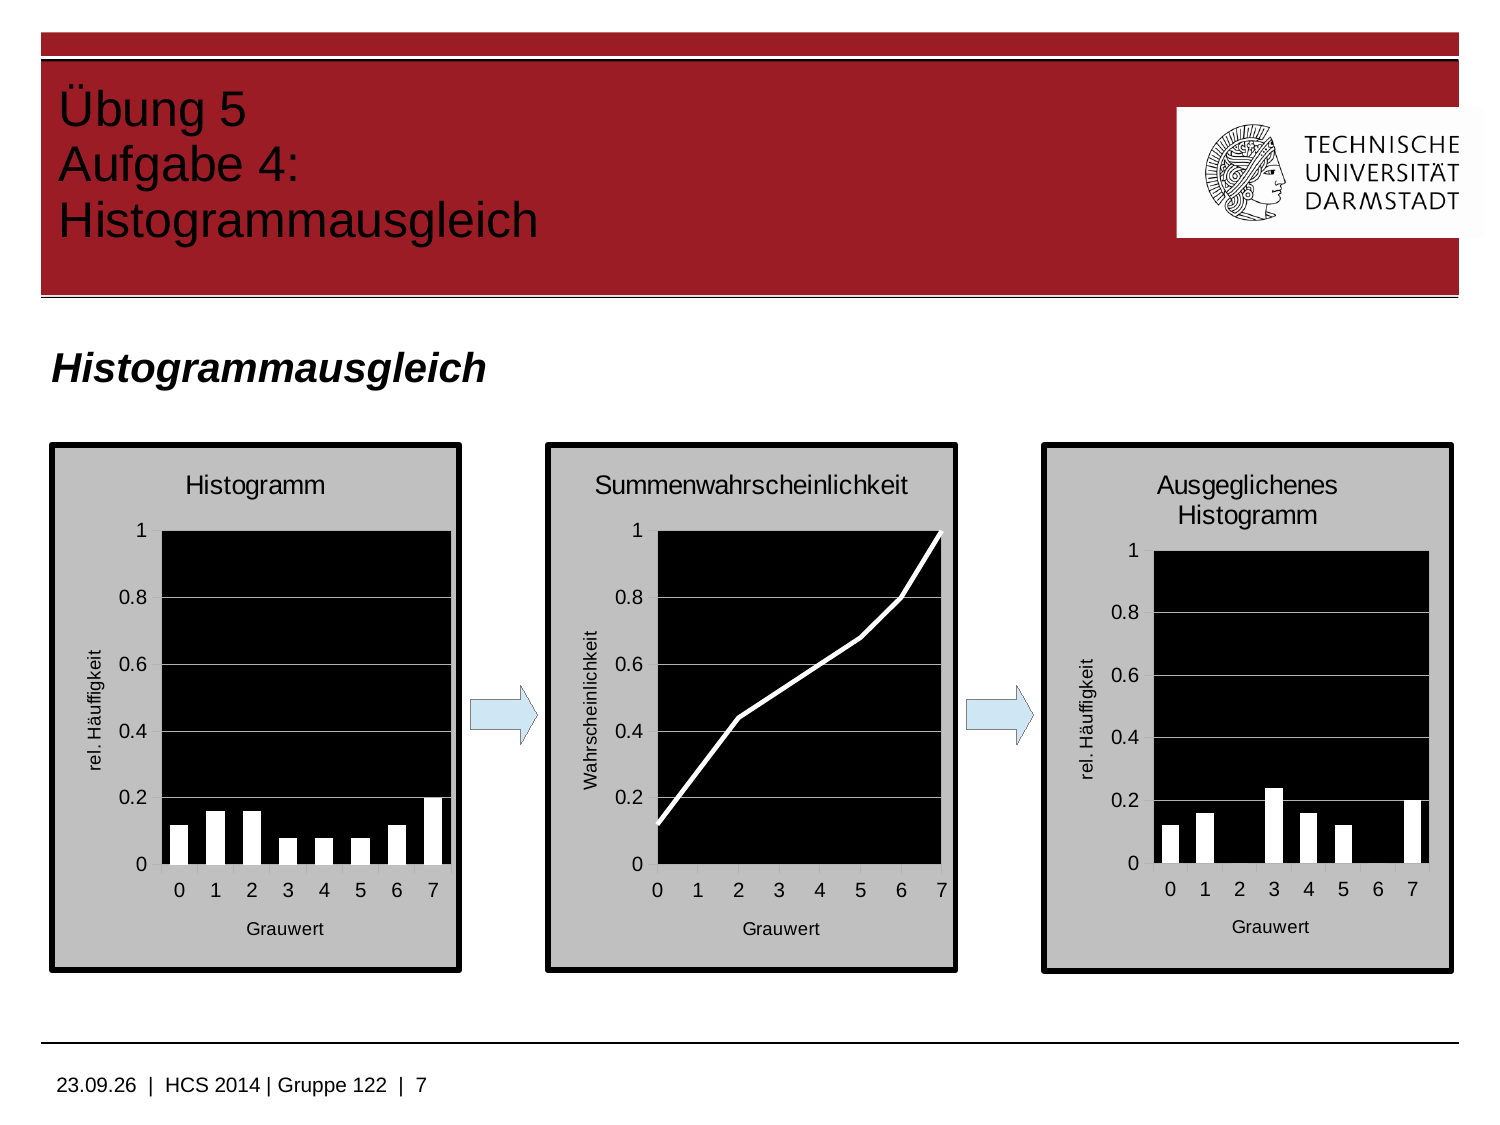

# Übung 5 Aufgabe 4: Histogrammausgleich
Histogrammausgleich
### Chart: Histogramm
| Category | Spalte C |
|---|---|
| 0 | 0.12 |
| 1 | 0.16 |
| 2 | 0.16 |
| 3 | 0.08 |
| 4 | 0.08 |
| 5 | 0.08 |
| 6 | 0.12 |
| 7 | 0.2 |
### Chart: Summenwahrscheinlichkeit
| Category | Spalte E |
|---|---|
| 0 | 0.12 |
| 1 | 0.28 |
| 2 | 0.44 |
| 3 | 0.52 |
| 4 | 0.6 |
| 5 | 0.68 |
| 6 | 0.8 |
| 7 | 1.0 |
### Chart: Ausgeglichenes
Histogramm
| Category | Spalte H |
|---|---|
| 0 | 0.12 |
| 1 | 0.16 |
| 2 | 0.0 |
| 3 | 0.24 |
| 4 | 0.16 |
| 5 | 0.12 |
| 6 | 0.0 |
| 7 | 0.2 |